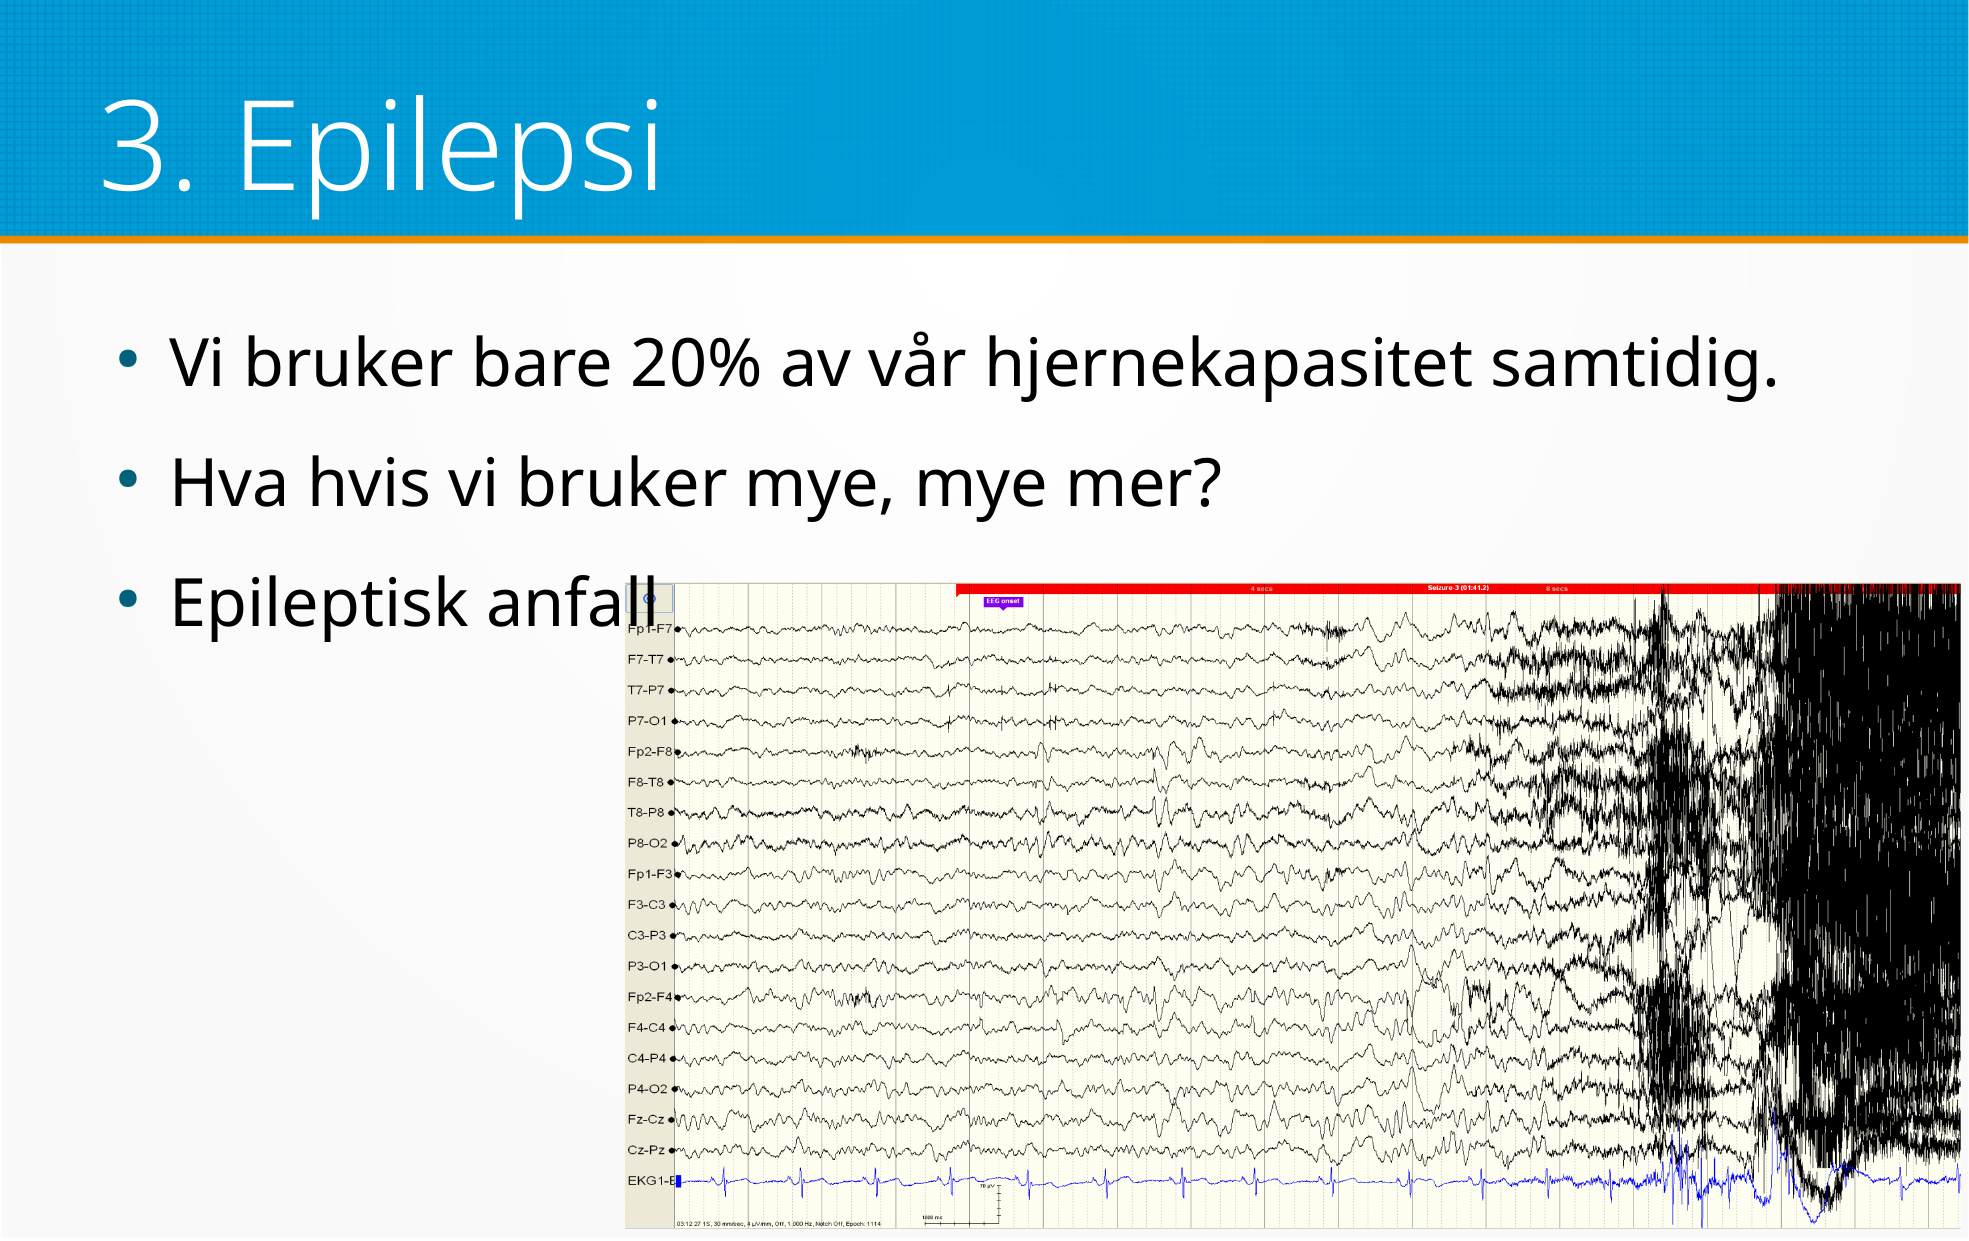

# 3. Epilepsi
Vi bruker bare 20% av vår hjernekapasitet samtidig.
Hva hvis vi bruker mye, mye mer?
Epileptisk anfall